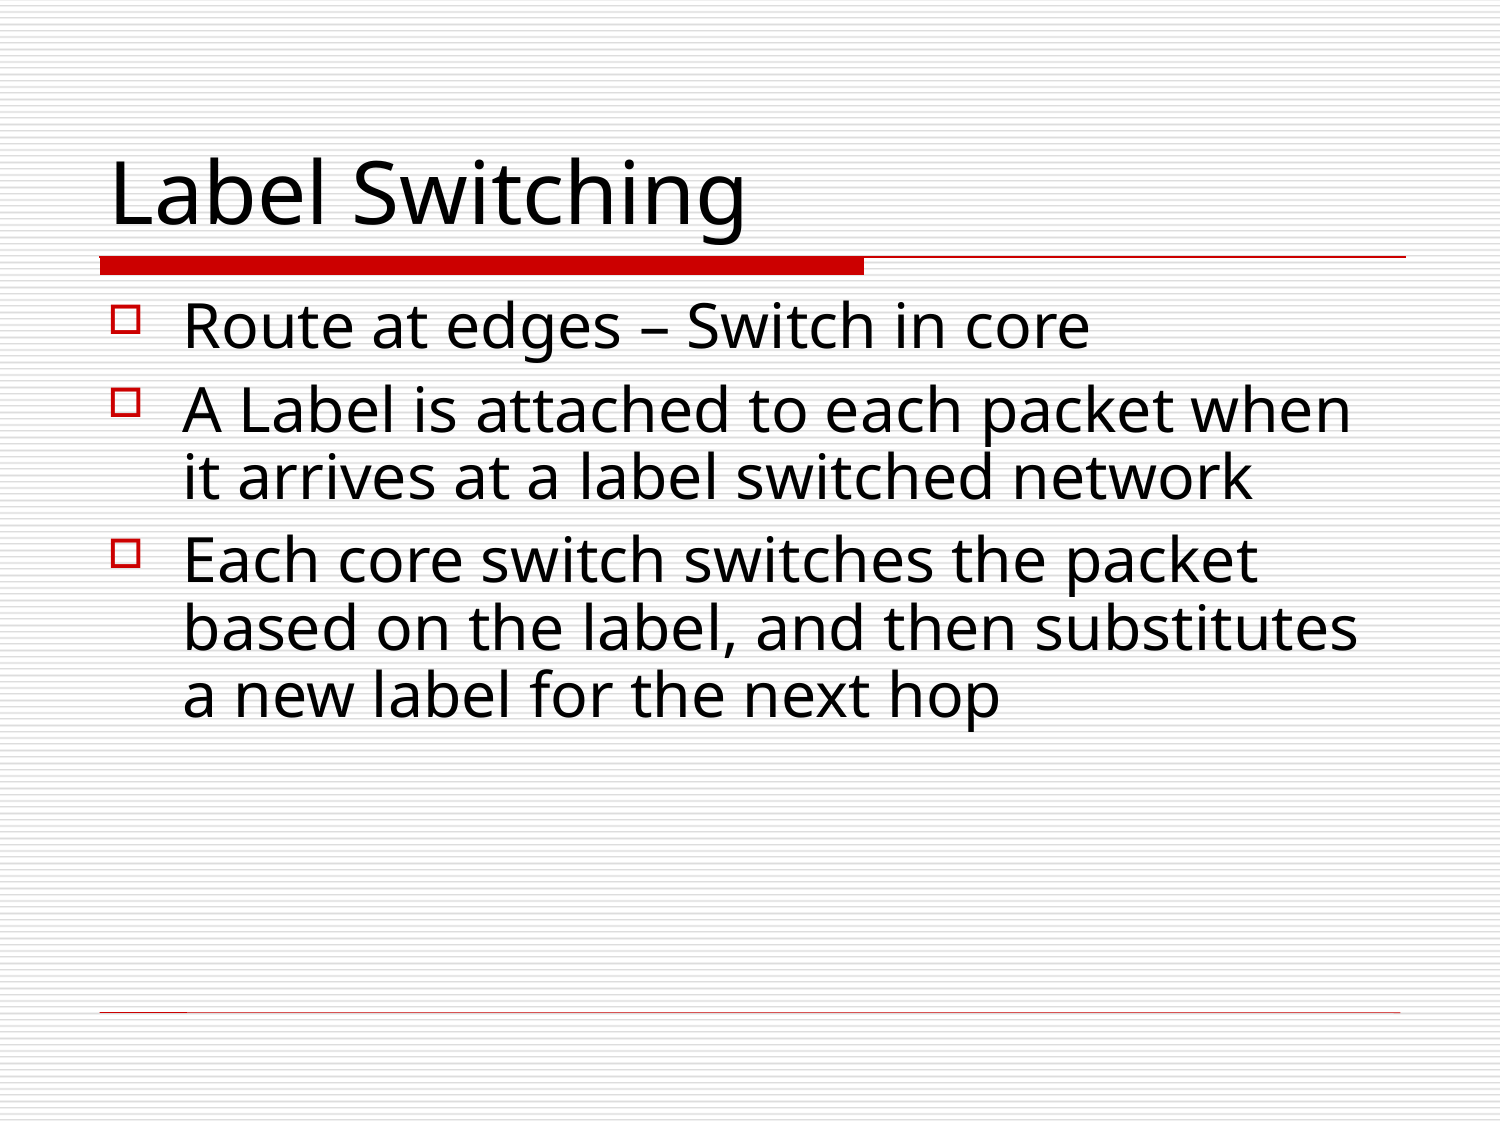

# Label Switching
Route at edges – Switch in core
A Label is attached to each packet when it arrives at a label switched network
Each core switch switches the packet based on the label, and then substitutes a new label for the next hop